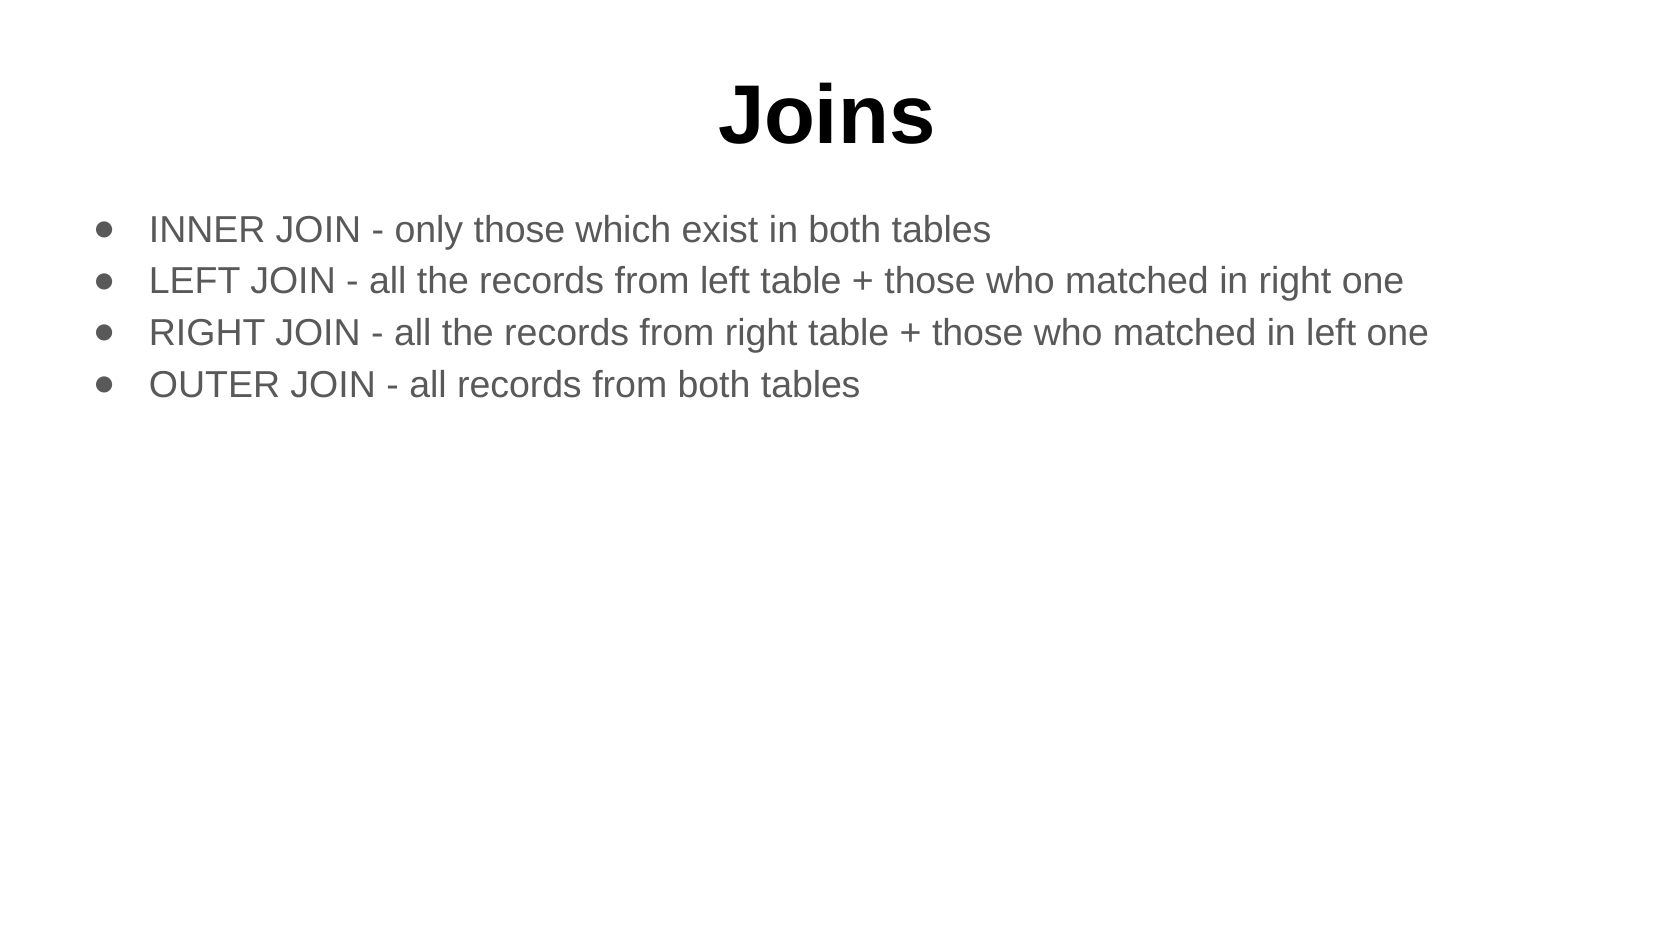

# Joins
INNER JOIN - only those which exist in both tables
LEFT JOIN - all the records from left table + those who matched in right one
RIGHT JOIN - all the records from right table + those who matched in left one
OUTER JOIN - all records from both tables